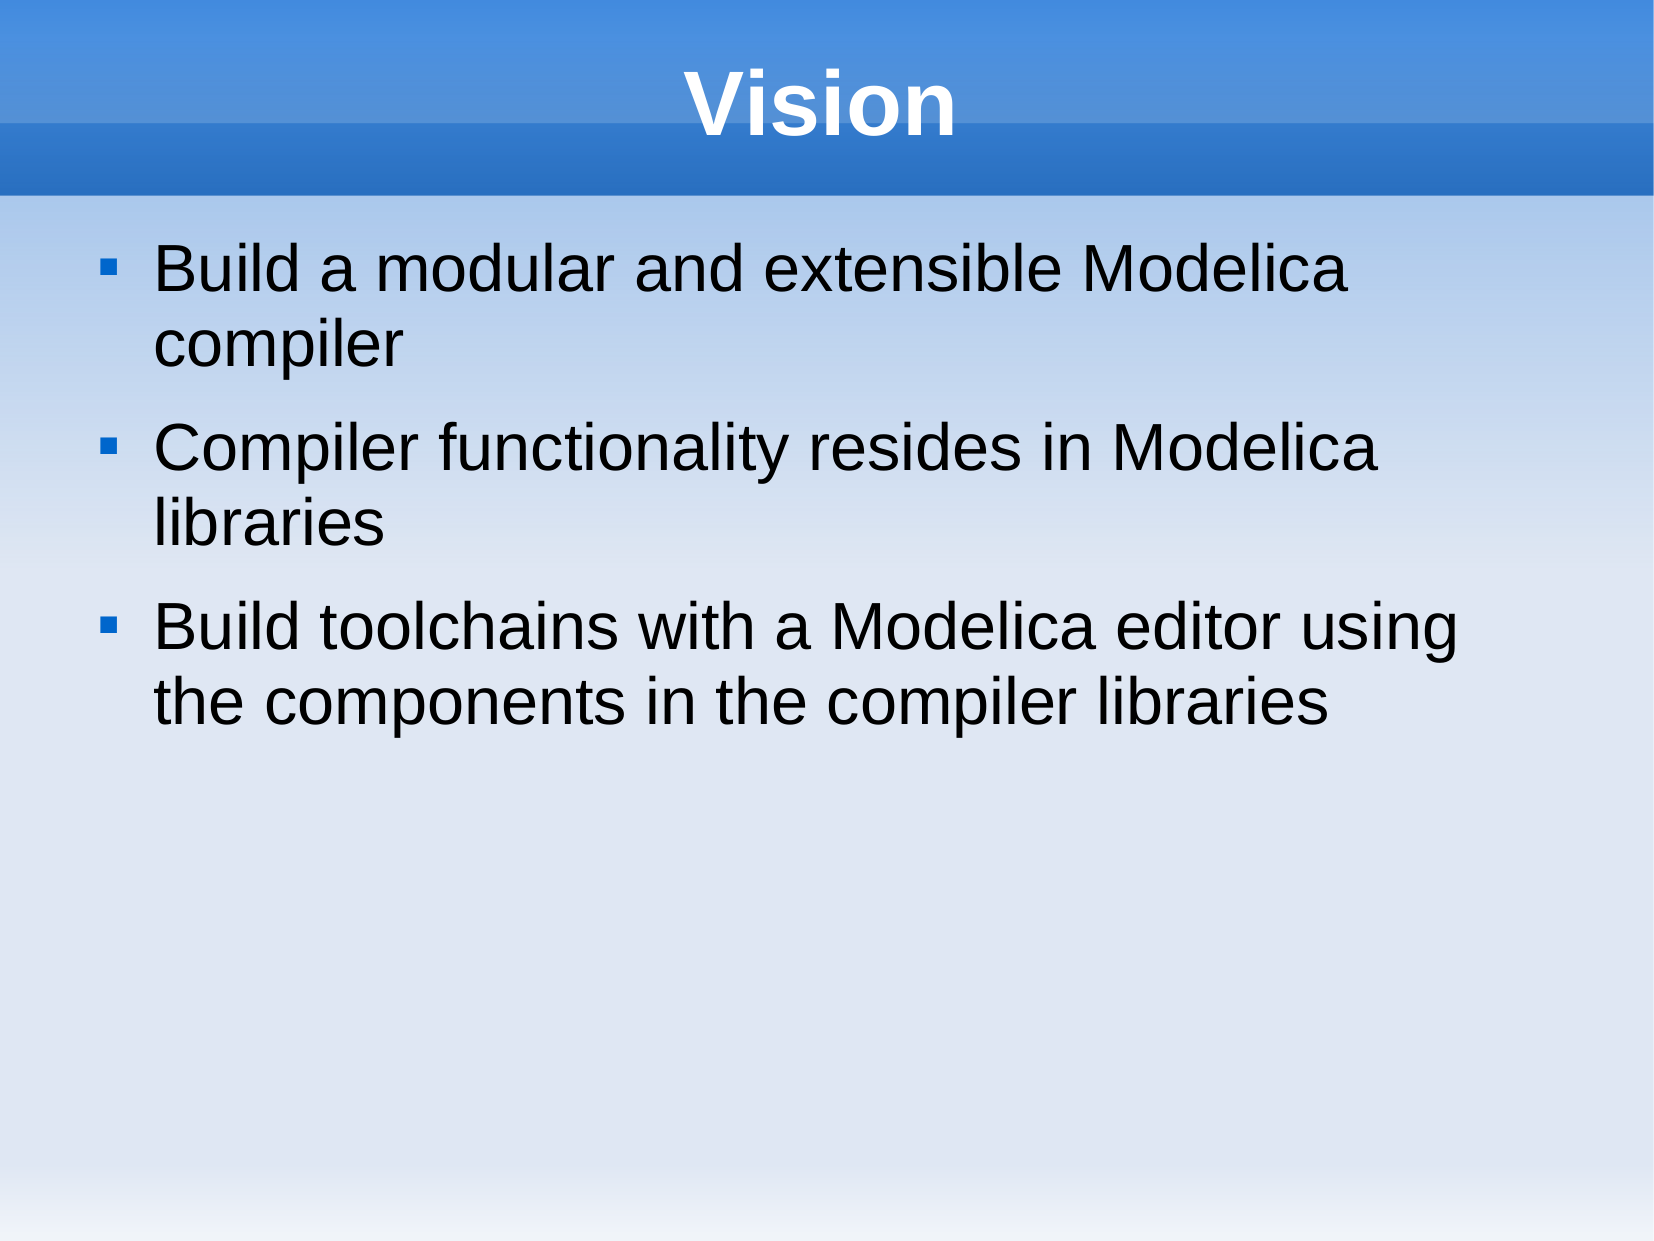

# Vision
Build a modular and extensible Modelica compiler
Compiler functionality resides in Modelica libraries
Build toolchains with a Modelica editor using the components in the compiler libraries